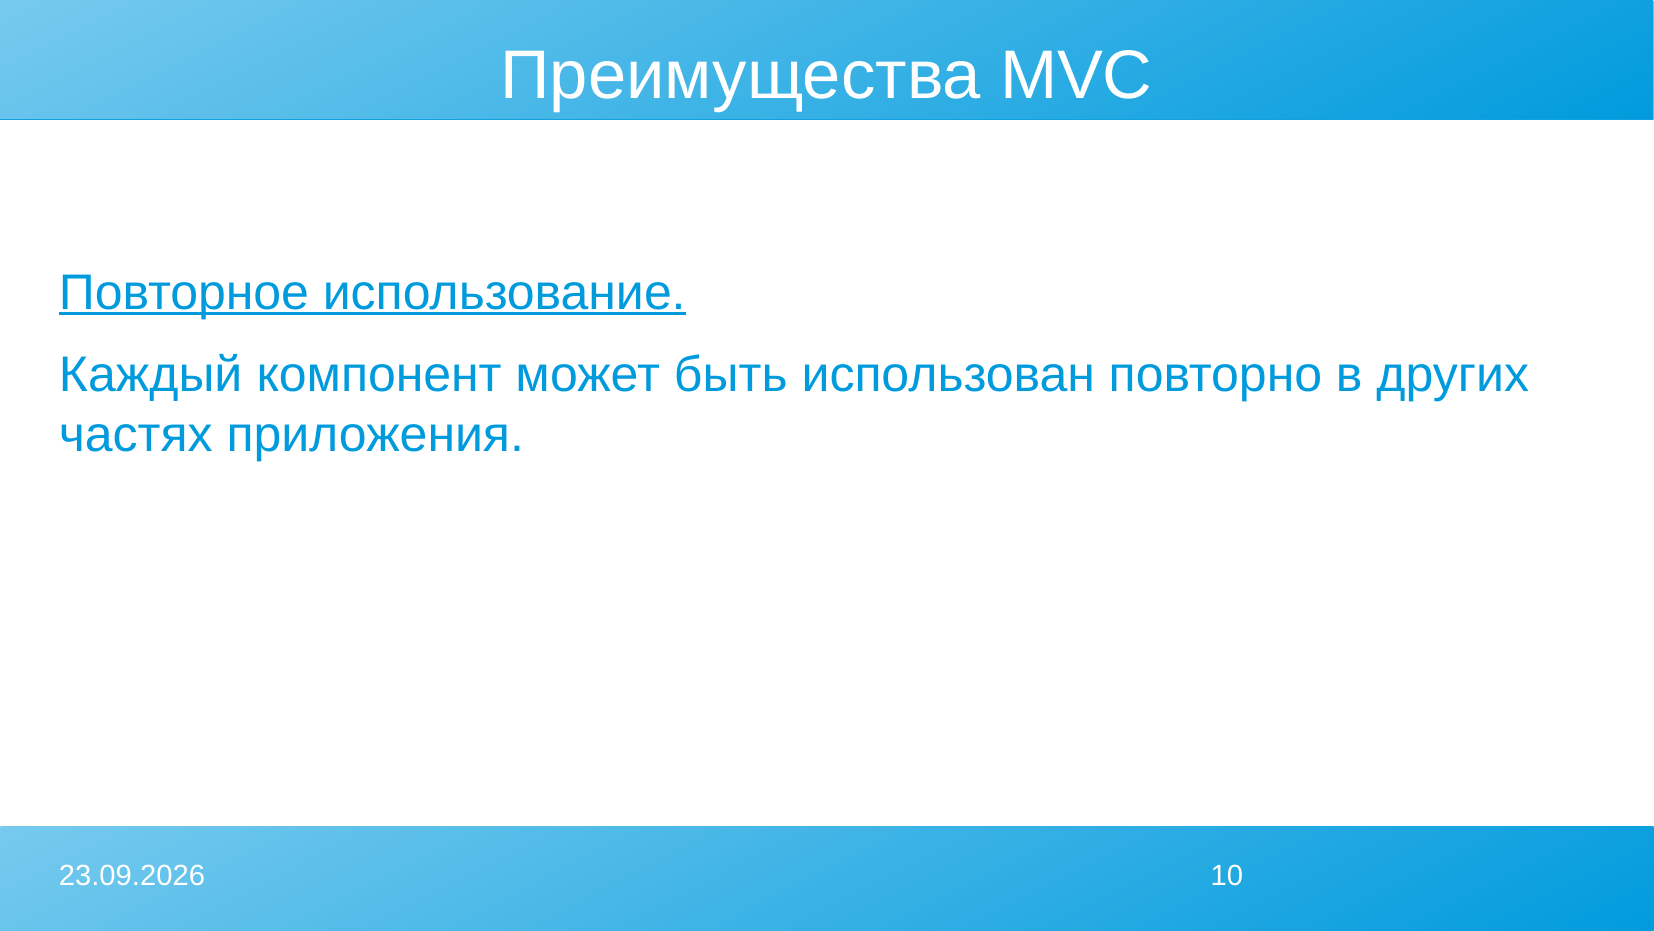

# Преимущества MVC
Повторное использование.
Каждый компонент может быть использован повторно в других частях приложения.